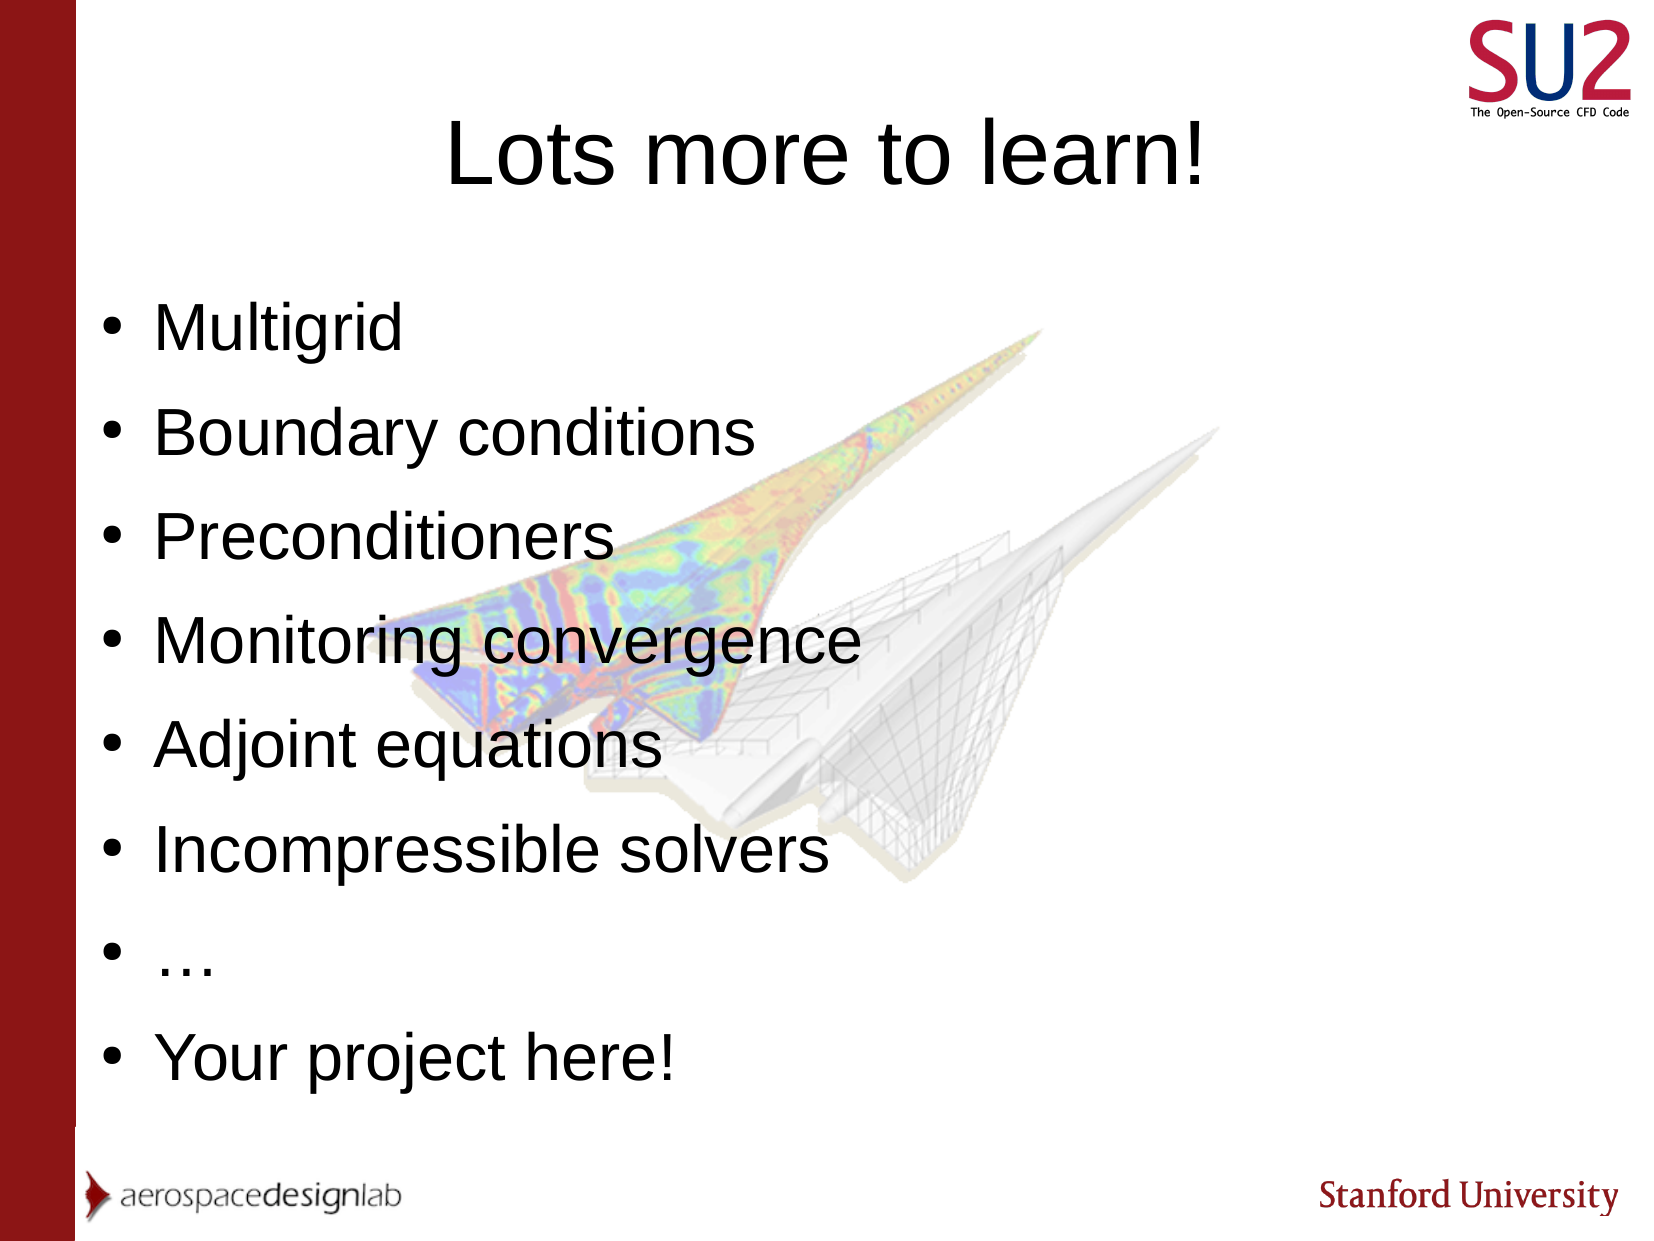

# Lots more to learn!
Multigrid
Boundary conditions
Preconditioners
Monitoring convergence
Adjoint equations
Incompressible solvers
…
Your project here!